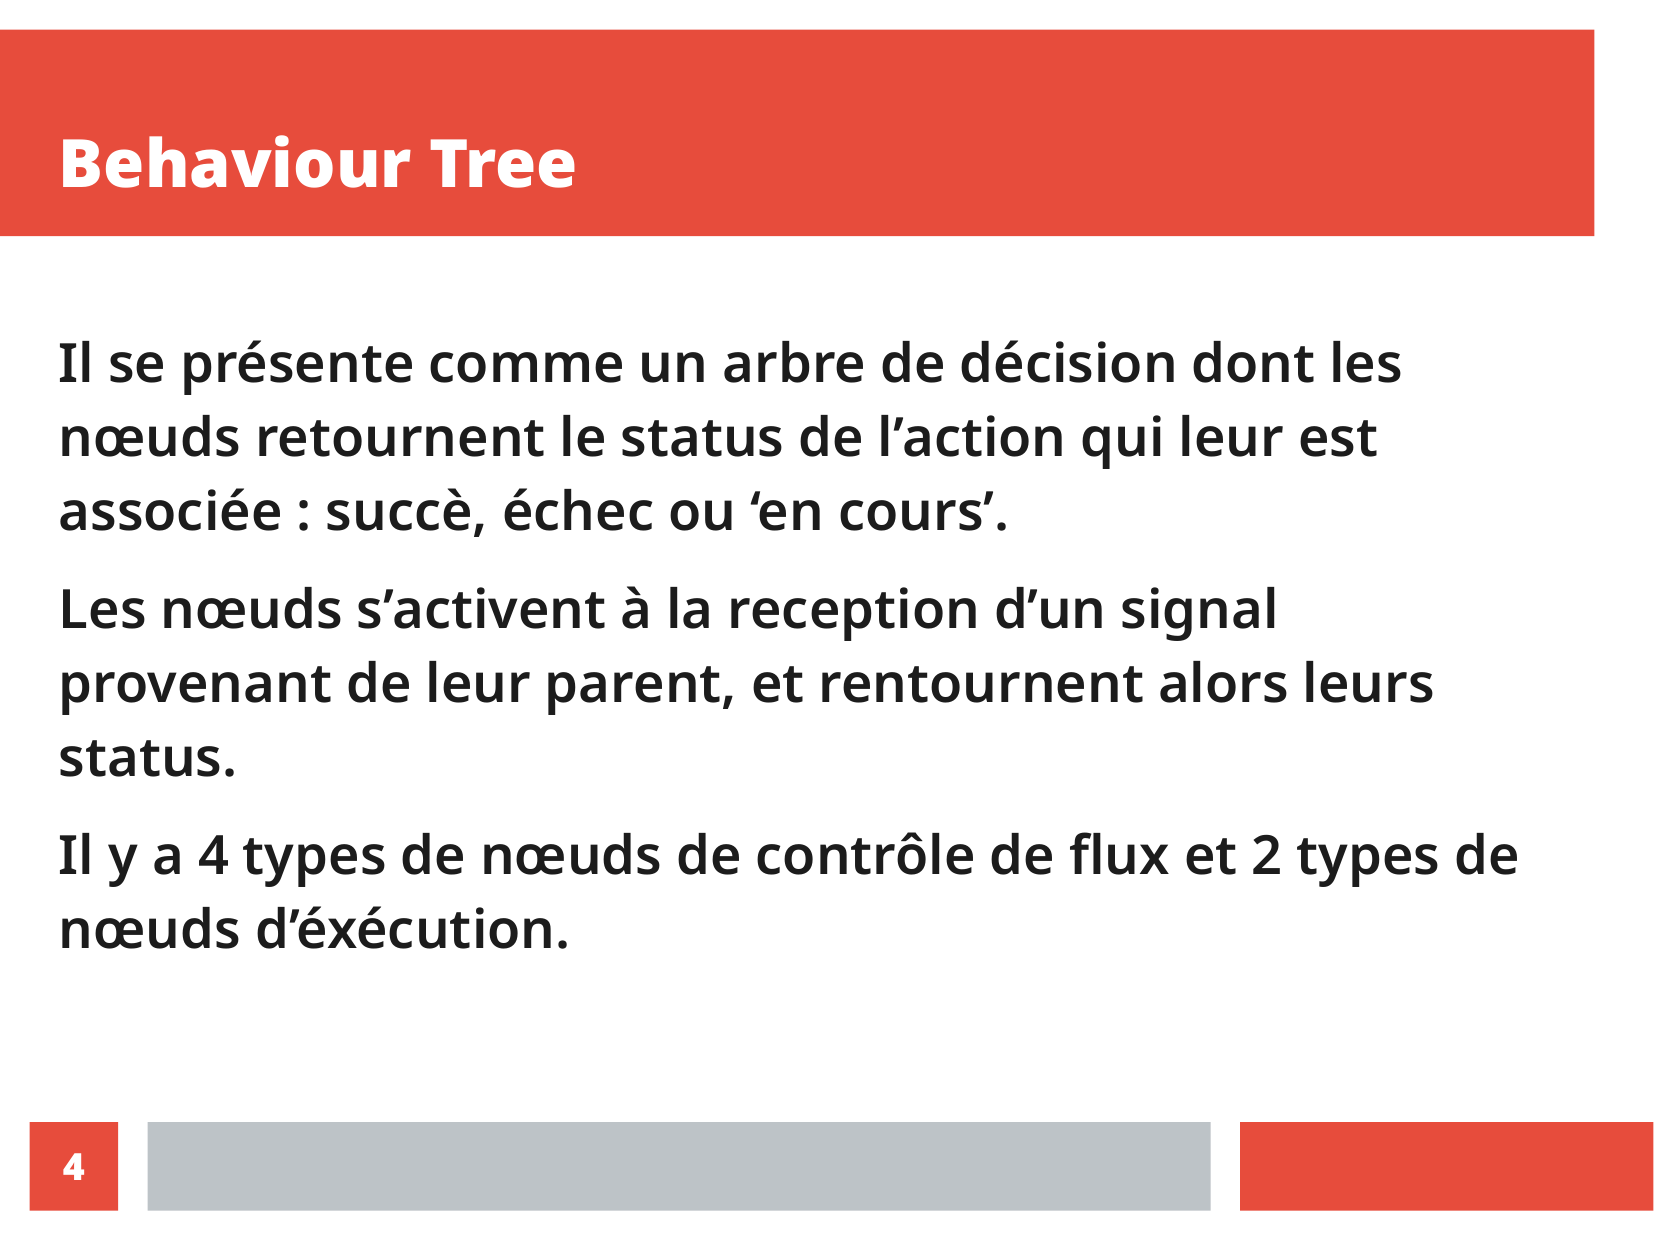

# Behaviour Tree
Il se présente comme un arbre de décision dont les nœuds retournent le status de l’action qui leur est associée : succè, échec ou ‘en cours’.
Les nœuds s’activent à la reception d’un signal provenant de leur parent, et rentournent alors leurs status.
Il y a 4 types de nœuds de contrôle de flux et 2 types de nœuds d’éxécution.
4